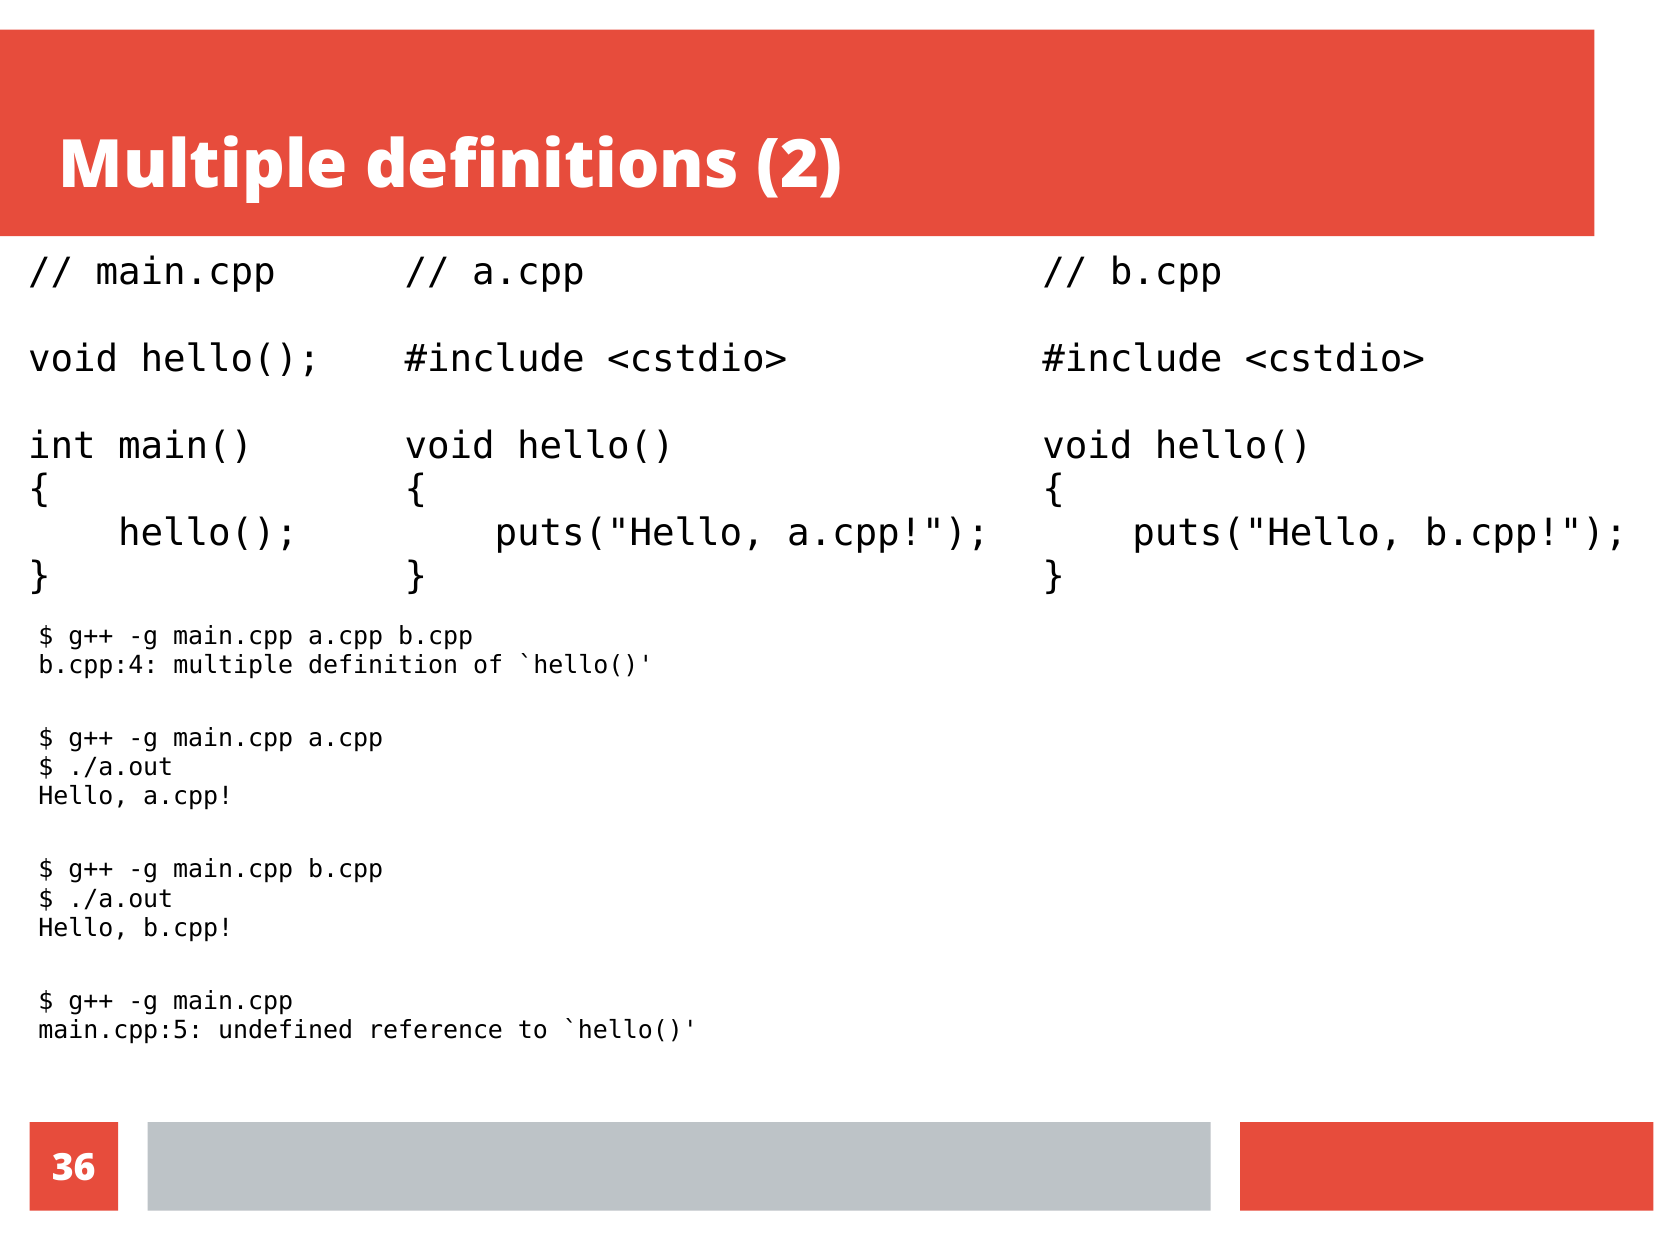

# Multiple definitions (2)
// main.cpp
void hello();
int main()
{
 hello();
}
// a.cpp
#include <cstdio>
void hello()
{
 puts("Hello, a.cpp!");
}
// b.cpp
#include <cstdio>
void hello()
{
 puts("Hello, b.cpp!");
}
$ g++ -g main.cpp a.cpp b.cpp
b.cpp:4: multiple definition of `hello()'
$ g++ -g main.cpp a.cpp
$ ./a.out
Hello, a.cpp!
$ g++ -g main.cpp b.cpp
$ ./a.out
Hello, b.cpp!
$ g++ -g main.cpp
main.cpp:5: undefined reference to `hello()'
36